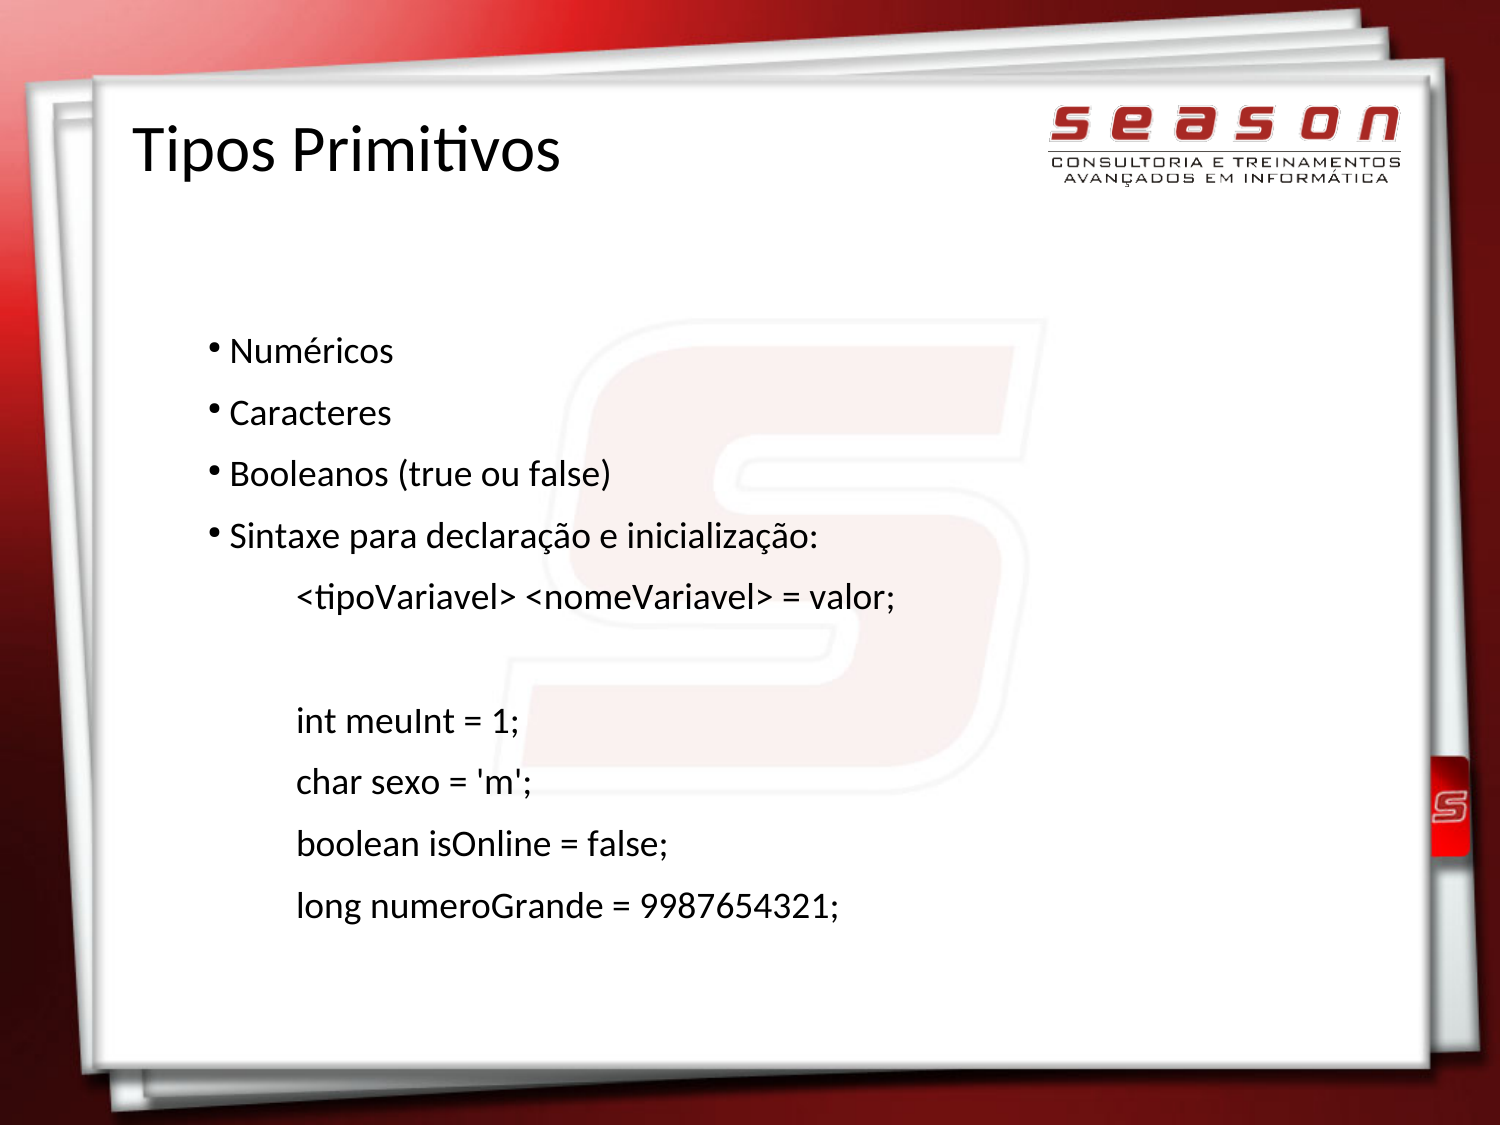

# Tipos Primitivos
 Numéricos
 Caracteres
 Booleanos (true ou false)
 Sintaxe para declaração e inicialização:
<tipoVariavel> <nomeVariavel> = valor;
int meuInt = 1;
char sexo = 'm';
boolean isOnline = false;
long numeroGrande = 9987654321;